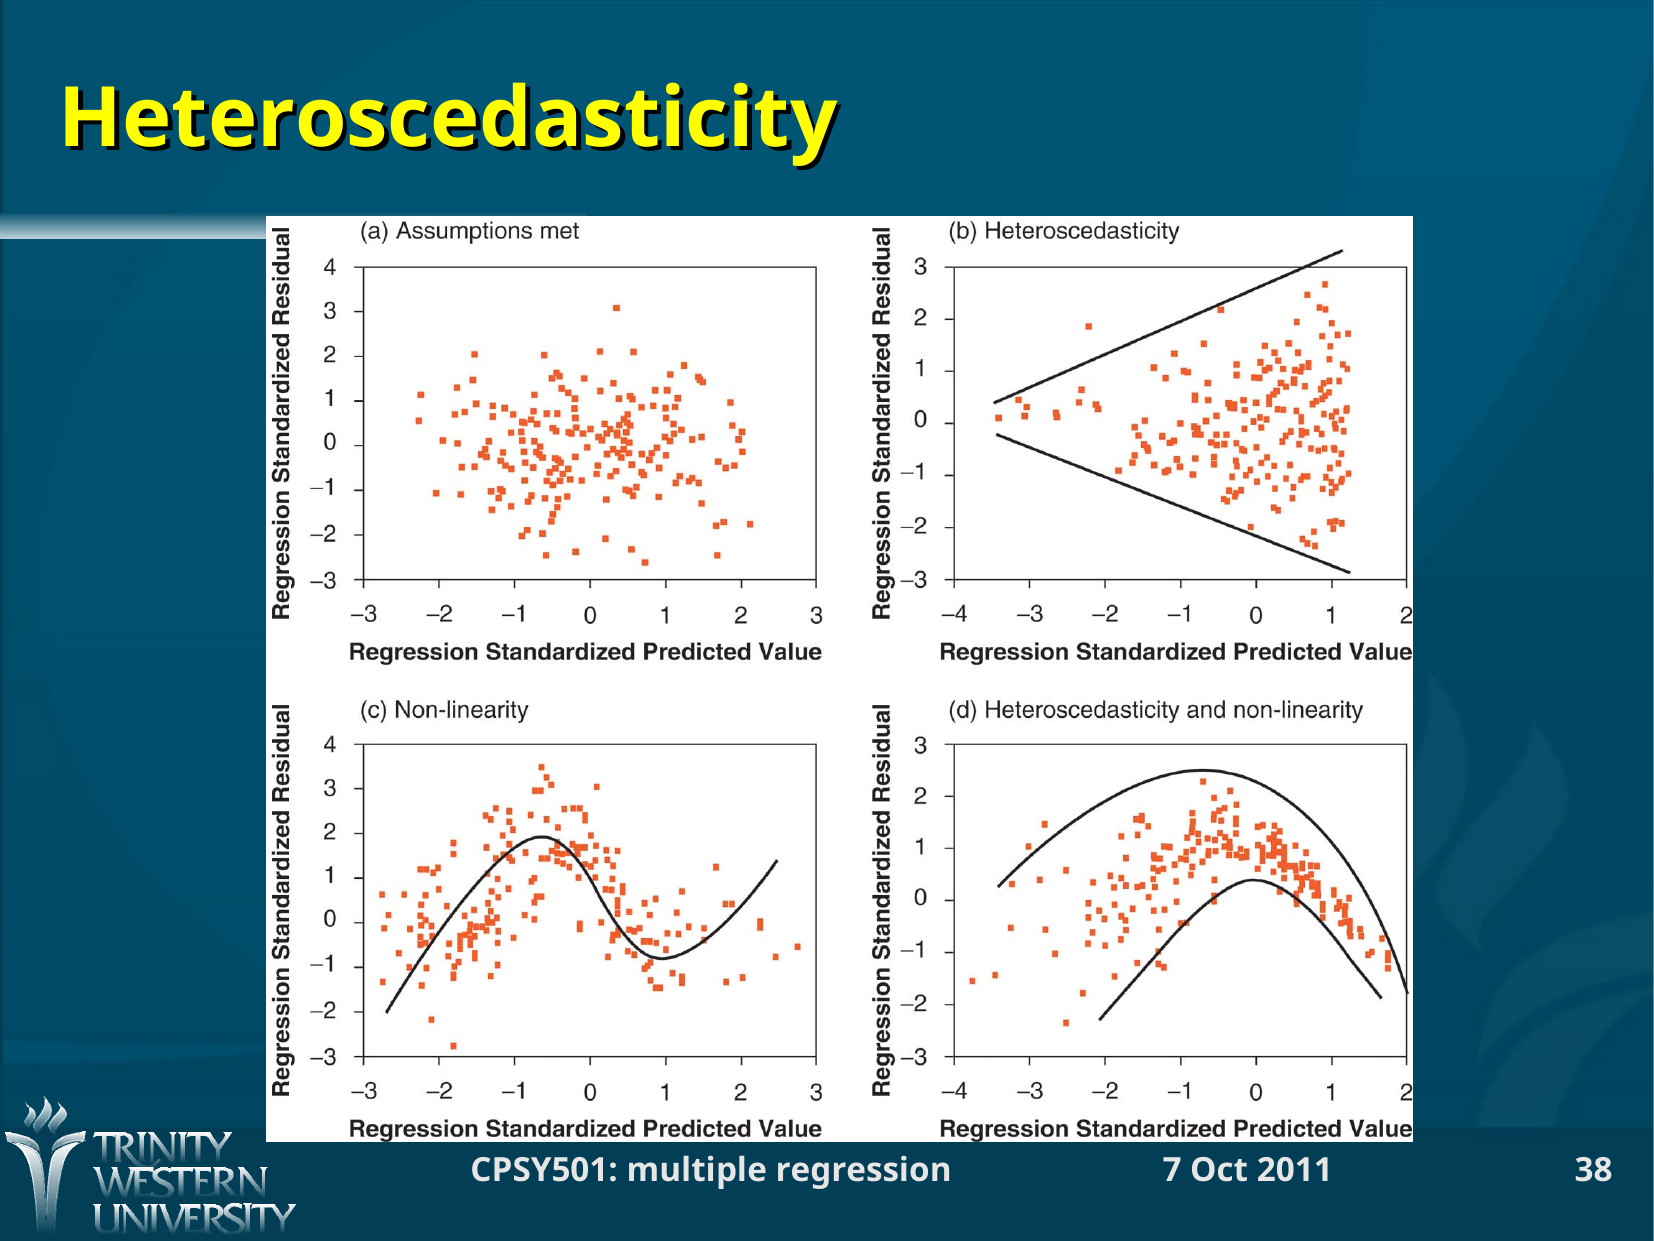

# Heteroscedasticity
CPSY501: multiple regression
7 Oct 2011
38